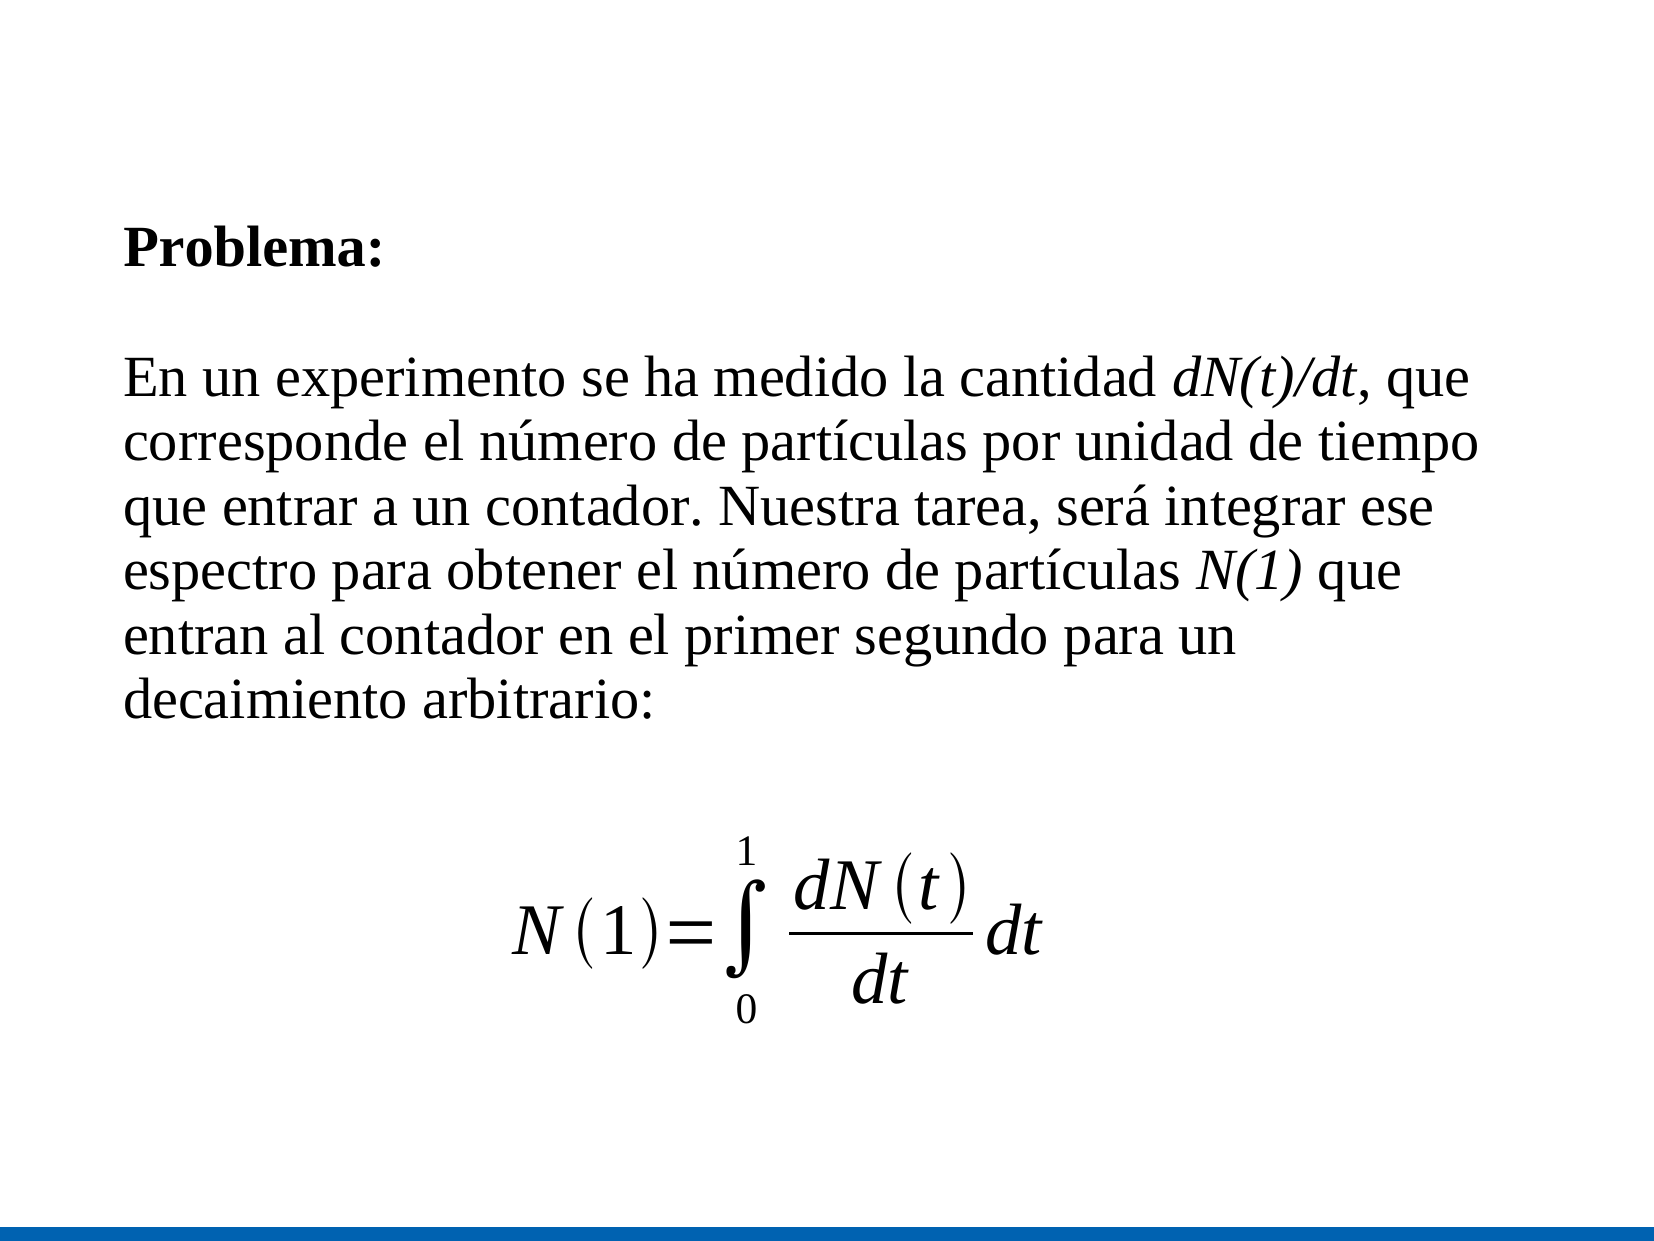

# Problema:
En un experimento se ha medido la cantidad dN(t)/dt, que corresponde el número de partículas por unidad de tiempo que entrar a un contador. Nuestra tarea, será integrar ese espectro para obtener el número de partículas N(1) que entran al contador en el primer segundo para un decaimiento arbitrario: